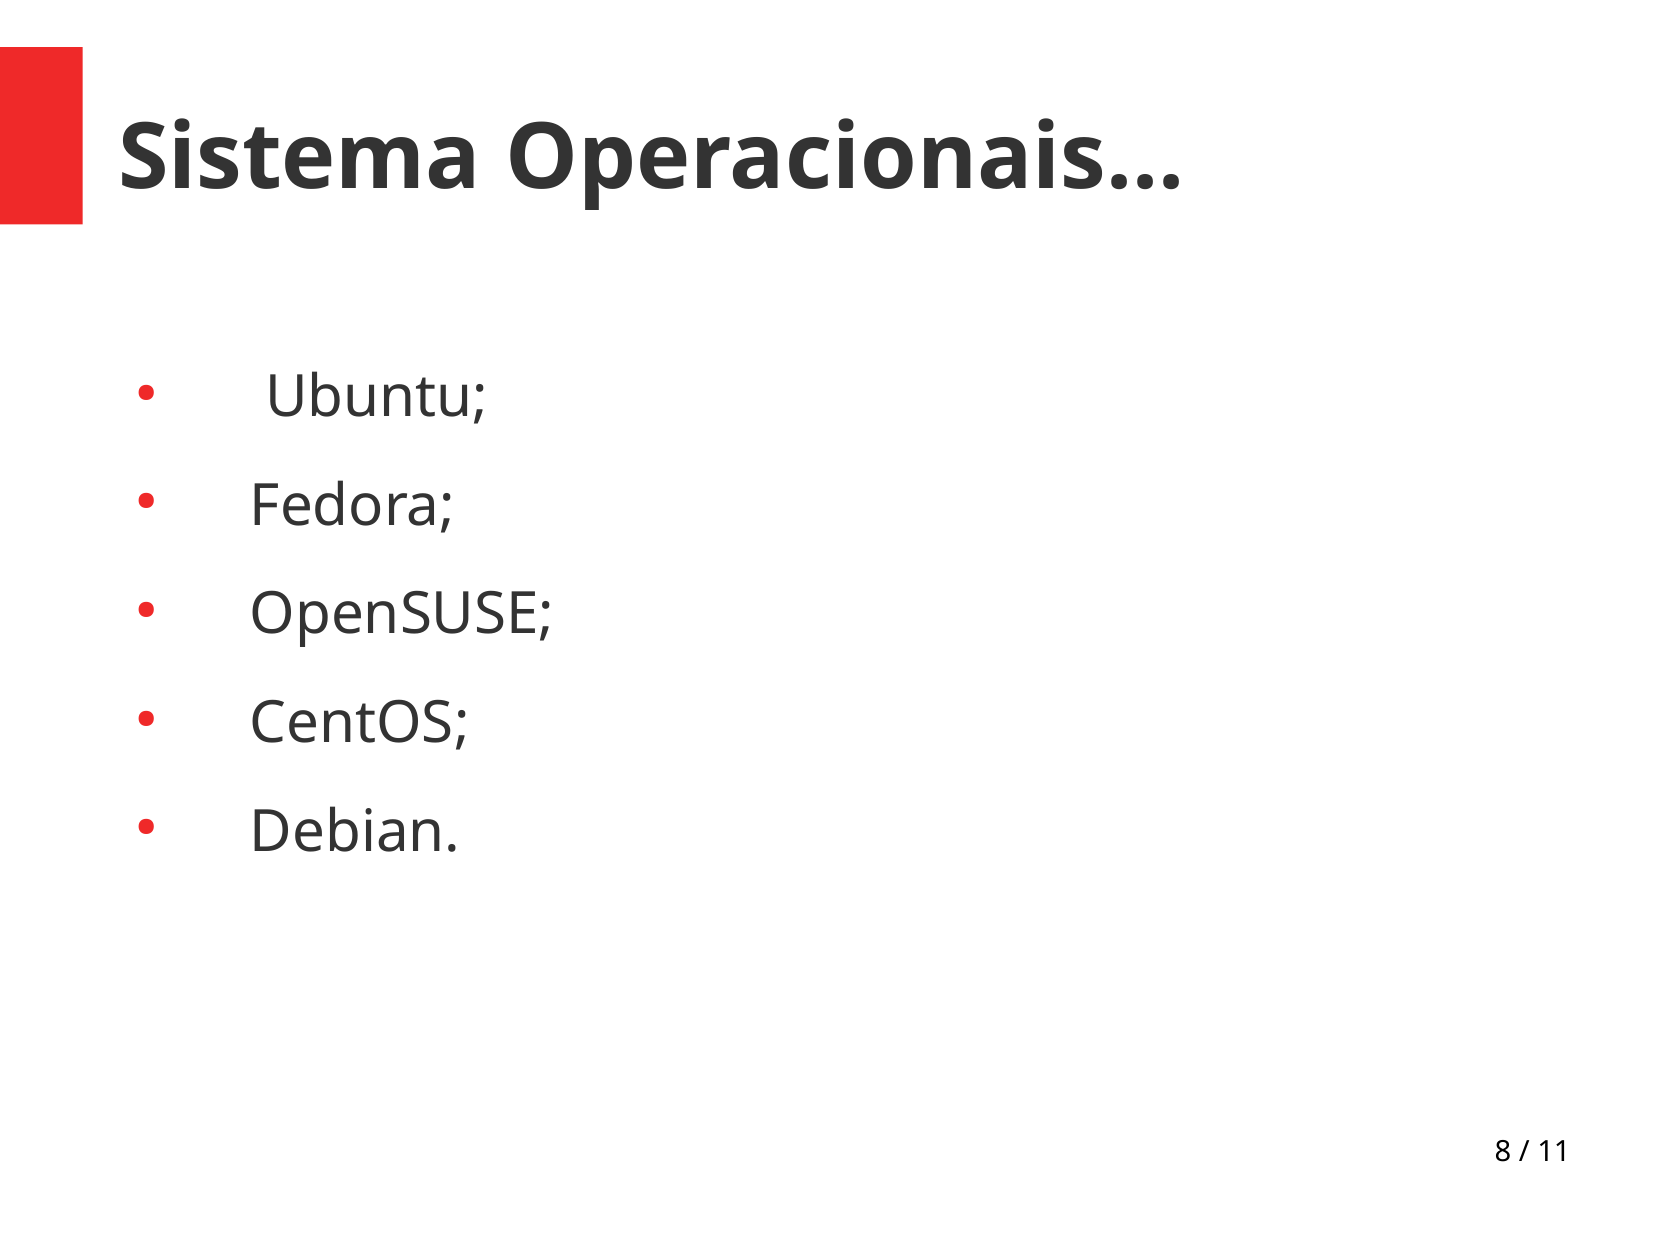

# Sistema Operacionais...
 Ubuntu;
 Fedora;
 OpenSUSE;
 CentOS;
 Debian.
8